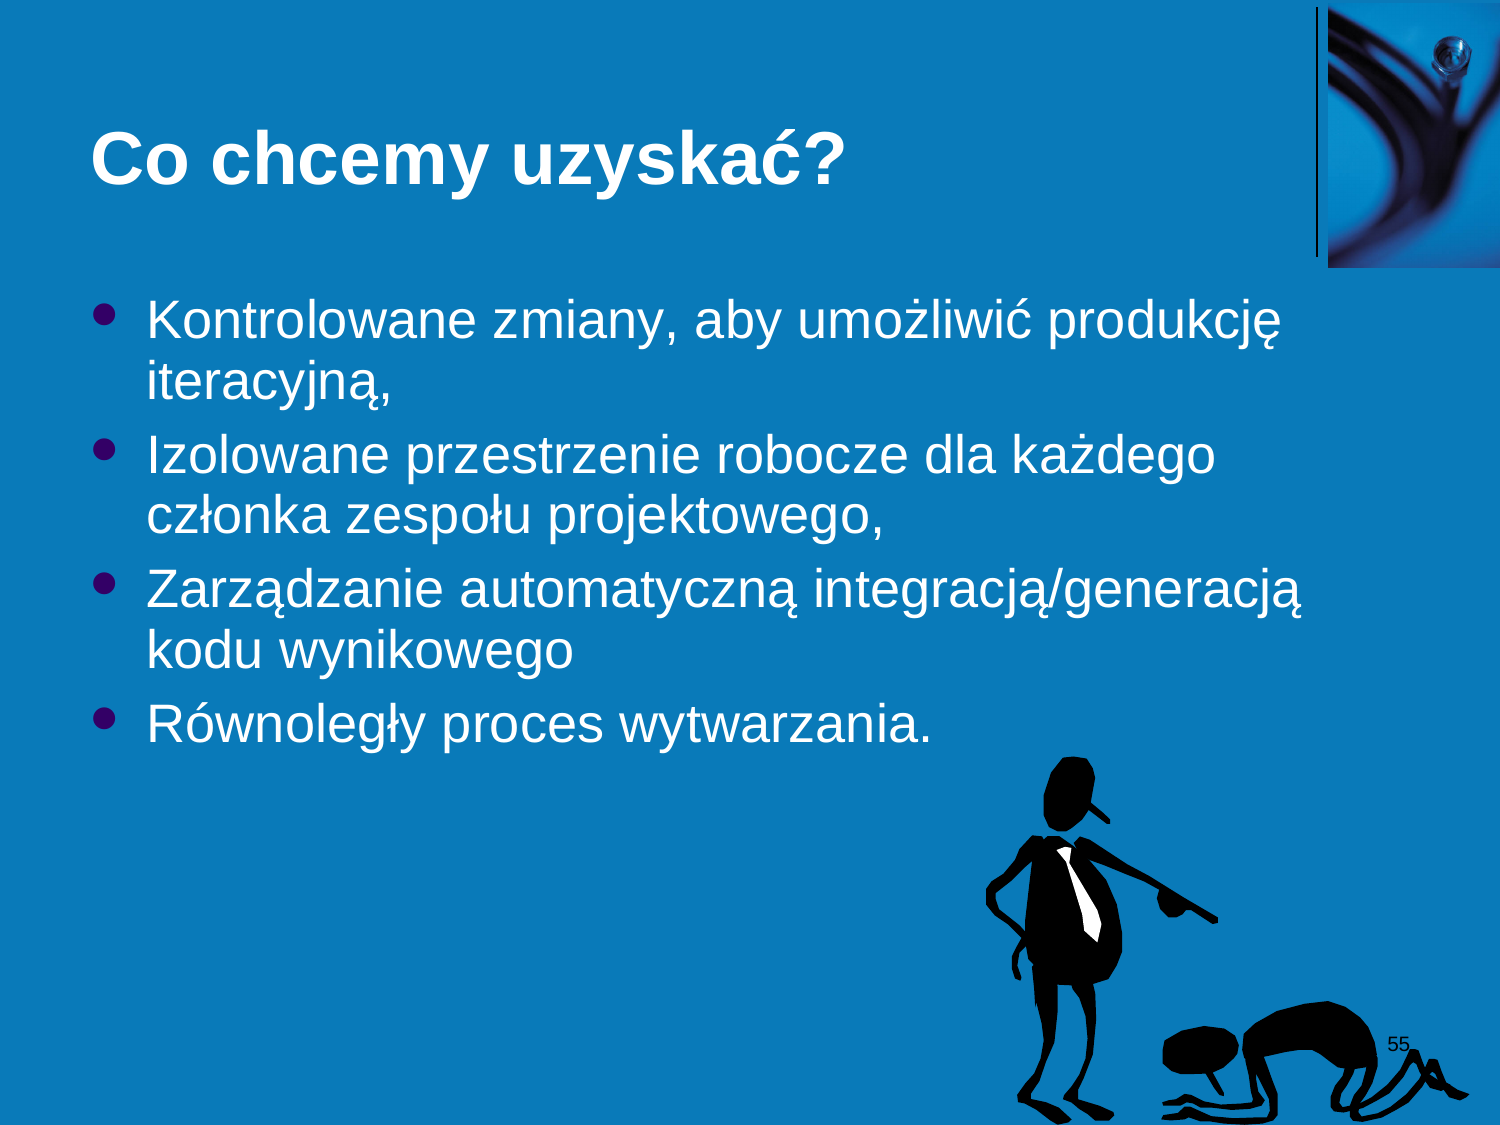

# Co chcemy uzyskać?
Kontrolowane zmiany, aby umożliwić produkcję iteracyjną,
Izolowane przestrzenie robocze dla każdego członka zespołu projektowego,
Zarządzanie automatyczną integracją/generacją kodu wynikowego
Równoległy proces wytwarzania.
55